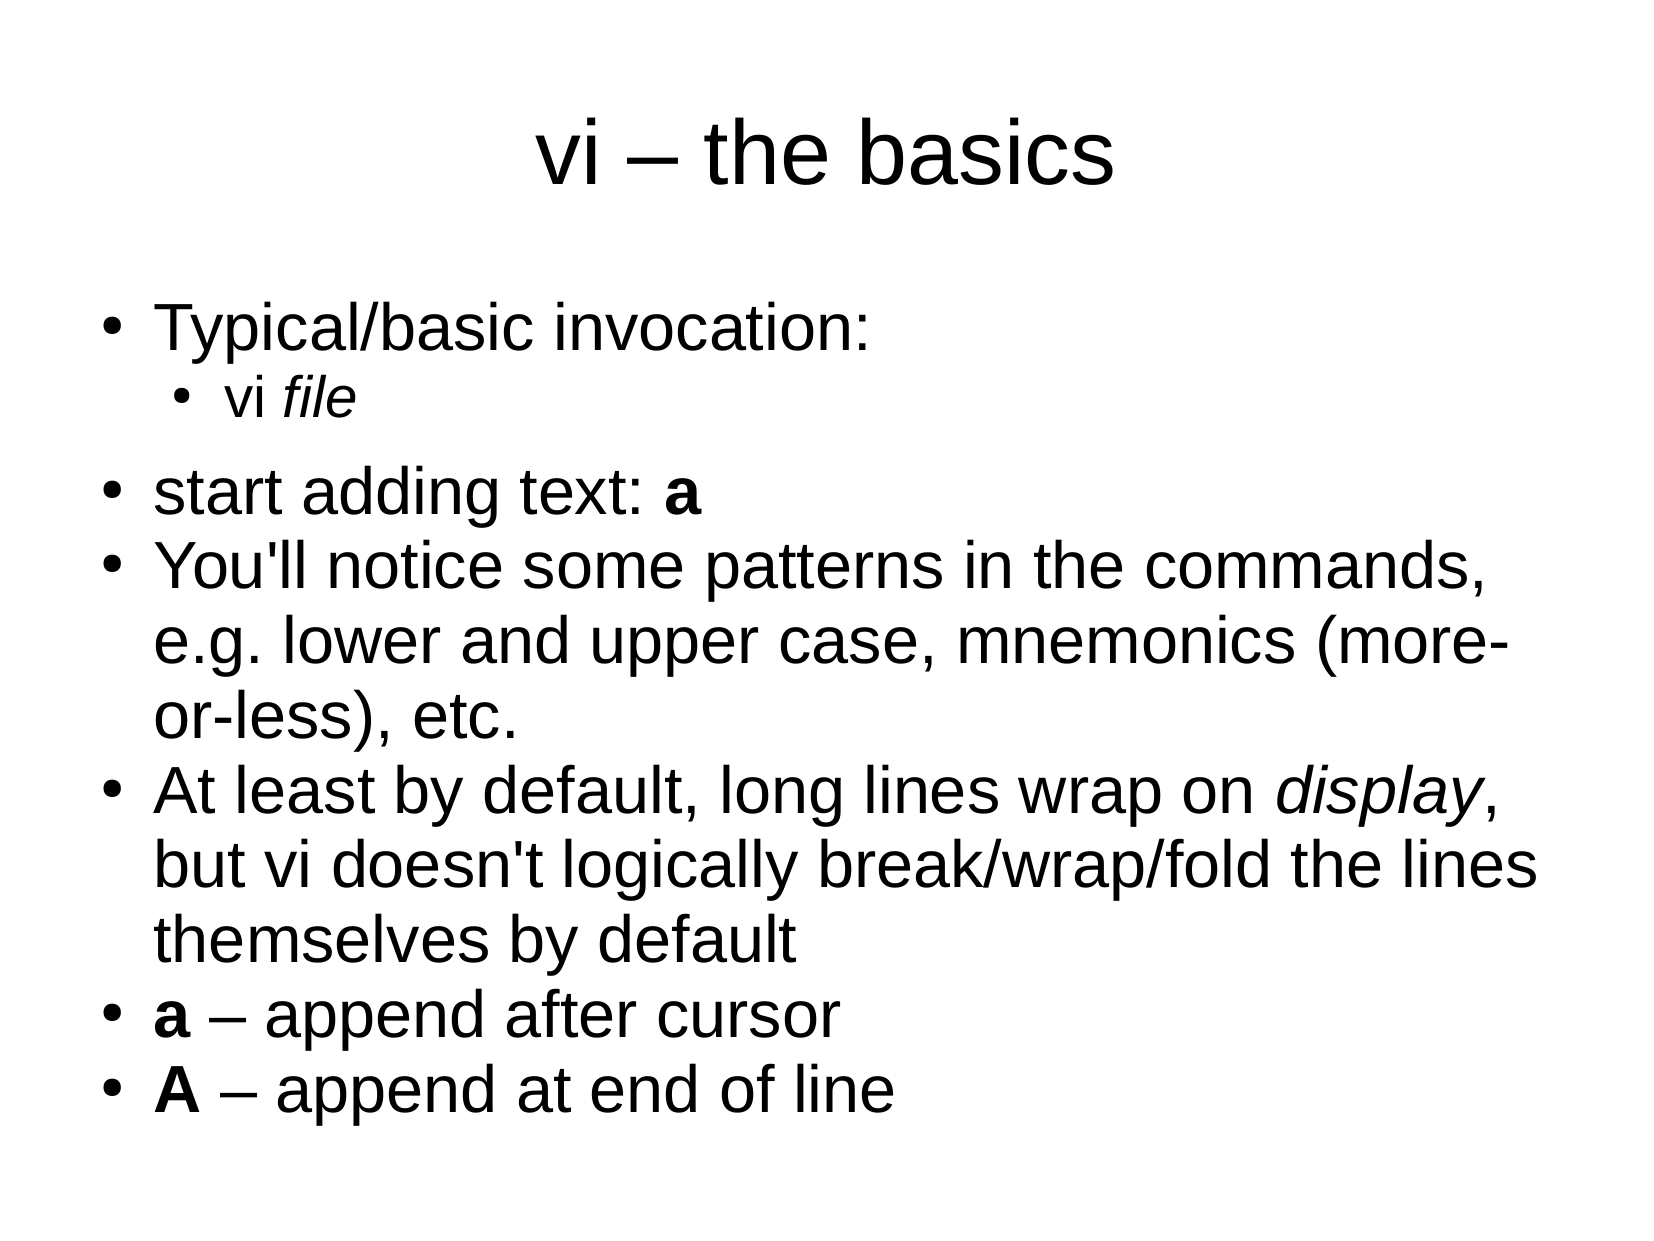

# vi – the basics
Typical/basic invocation:
vi file
start adding text: a
You'll notice some patterns in the commands, e.g. lower and upper case, mnemonics (more-or-less), etc.
At least by default, long lines wrap on display, but vi doesn't logically break/wrap/fold the lines themselves by default
a – append after cursor
A – append at end of line